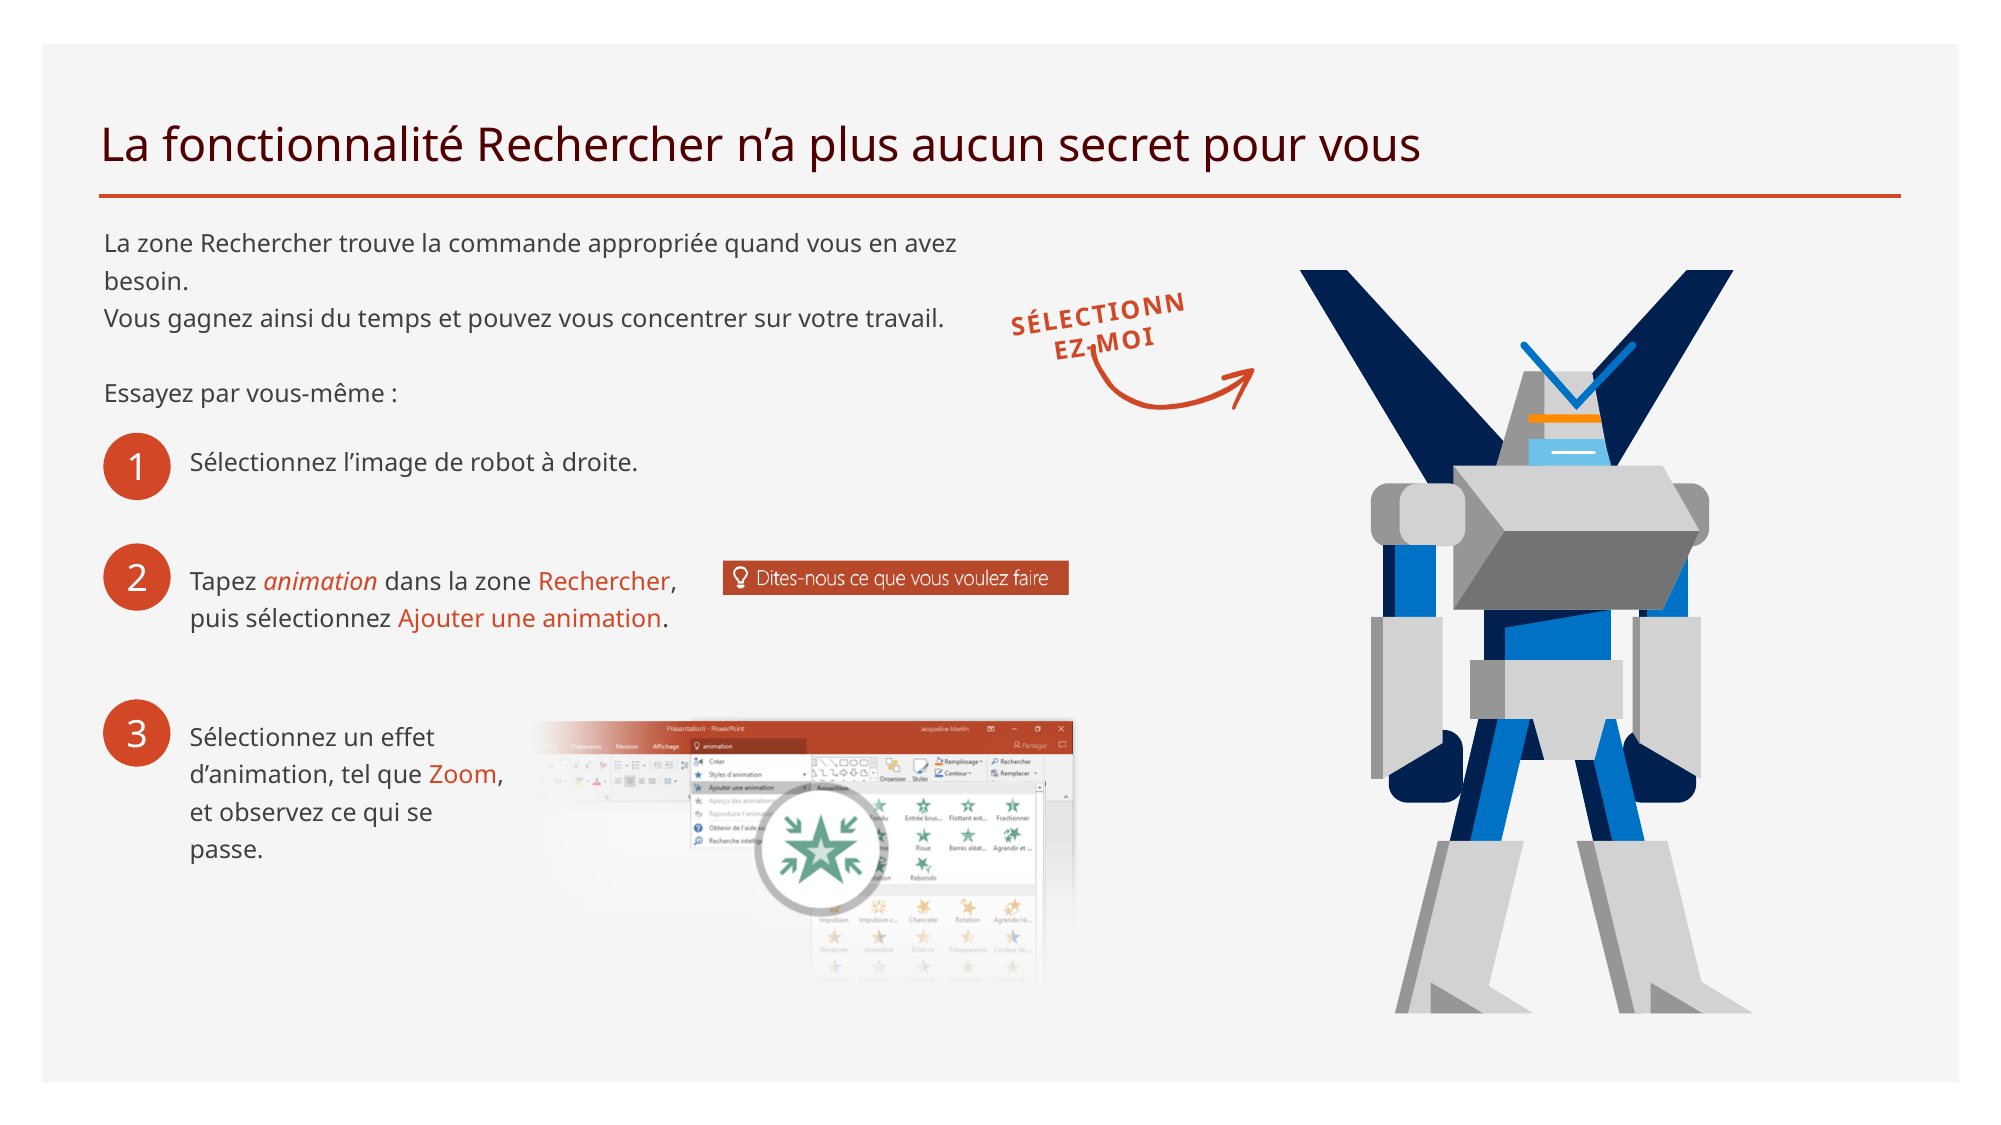

# La fonctionnalité Rechercher n’a plus aucun secret pour vous
La zone Rechercher trouve la commande appropriée quand vous en avez besoin.
Vous gagnez ainsi du temps et pouvez vous concentrer sur votre travail.
Essayez par vous-même :
SÉLECTIONNEZ-MOI
1
Sélectionnez l’image de robot à droite.
2
Tapez animation dans la zone Rechercher, puis sélectionnez Ajouter une animation.
3
Sélectionnez un effet d’animation, tel que Zoom, et observez ce qui se passe.